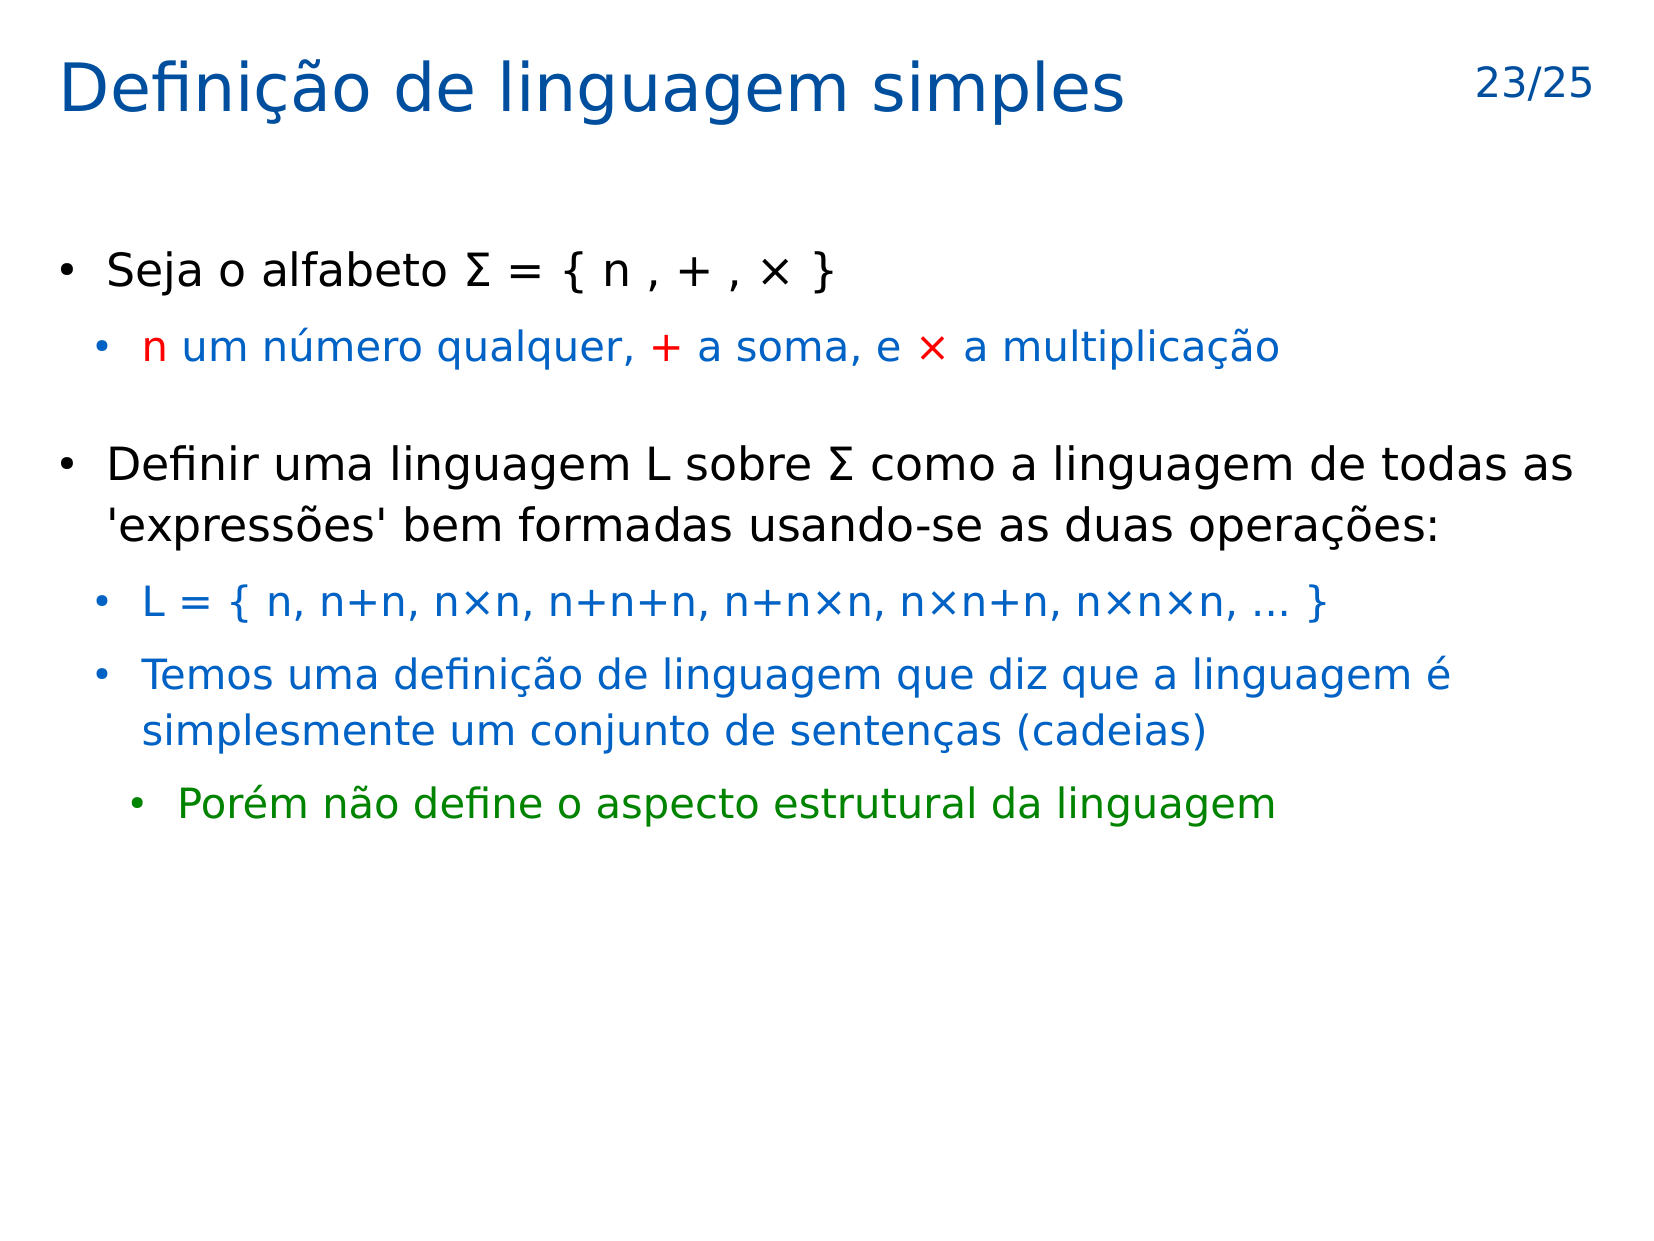

# Definição de linguagem simples
23
Seja o alfabeto Σ = { n , + , × }
n um número qualquer, + a soma, e × a multiplicação
Definir uma linguagem L sobre Σ como a linguagem de todas as 'expressões' bem formadas usando-se as duas operações:
L = { n, n+n, n×n, n+n+n, n+n×n, n×n+n, n×n×n, ... }
Temos uma definição de linguagem que diz que a linguagem é simplesmente um conjunto de sentenças (cadeias)
Porém não define o aspecto estrutural da linguagem